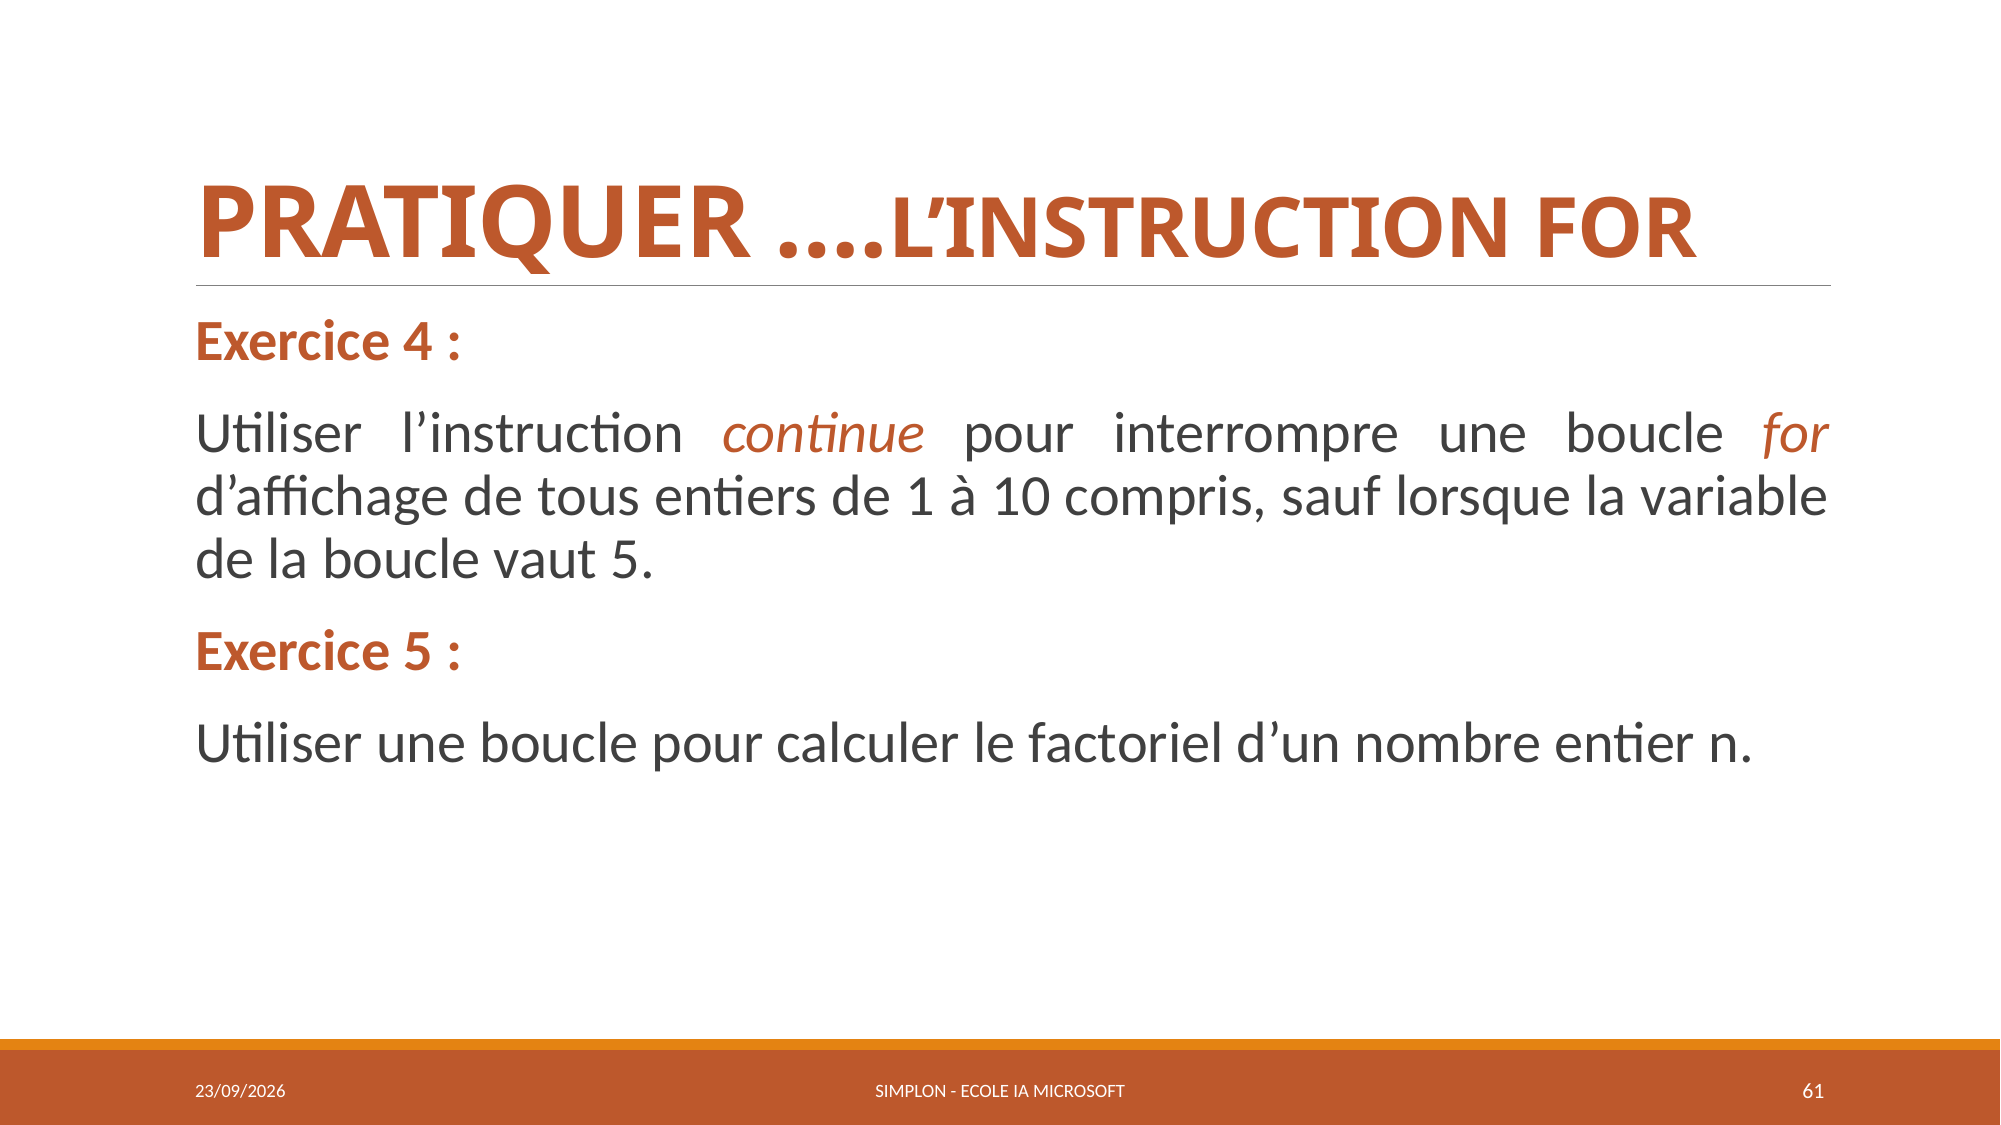

# PRATIQUER ….L’INSTRUCTION FOR
Exercice 4 :
Utiliser l’instruction continue pour interrompre une boucle for d’affichage de tous entiers de 1 à 10 compris, sauf lorsque la variable de la boucle vaut 5.
Exercice 5 :
Utiliser une boucle pour calculer le factoriel d’un nombre entier n.
Simplon - Ecole IA Microsoft